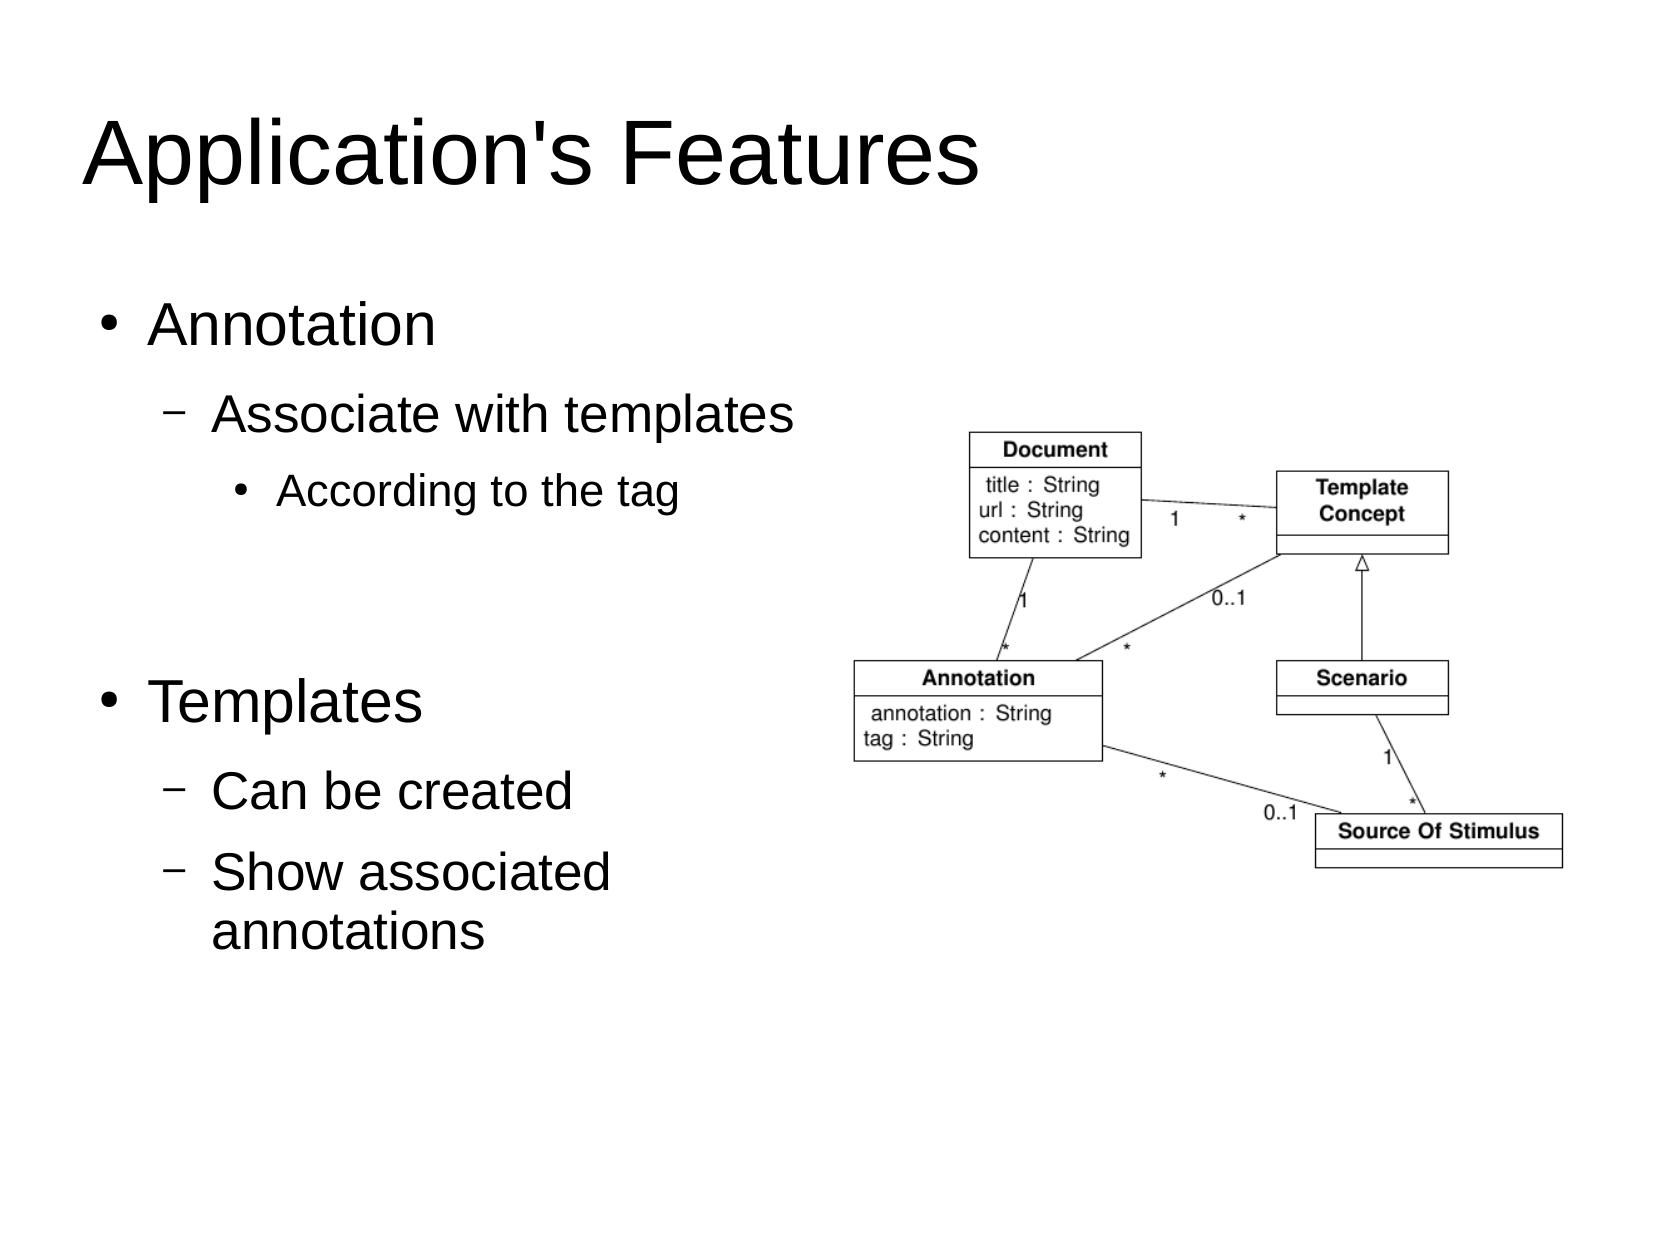

# Application's Features
Annotation
Associate with templates
According to the tag
Templates
Can be created
Show associated annotations